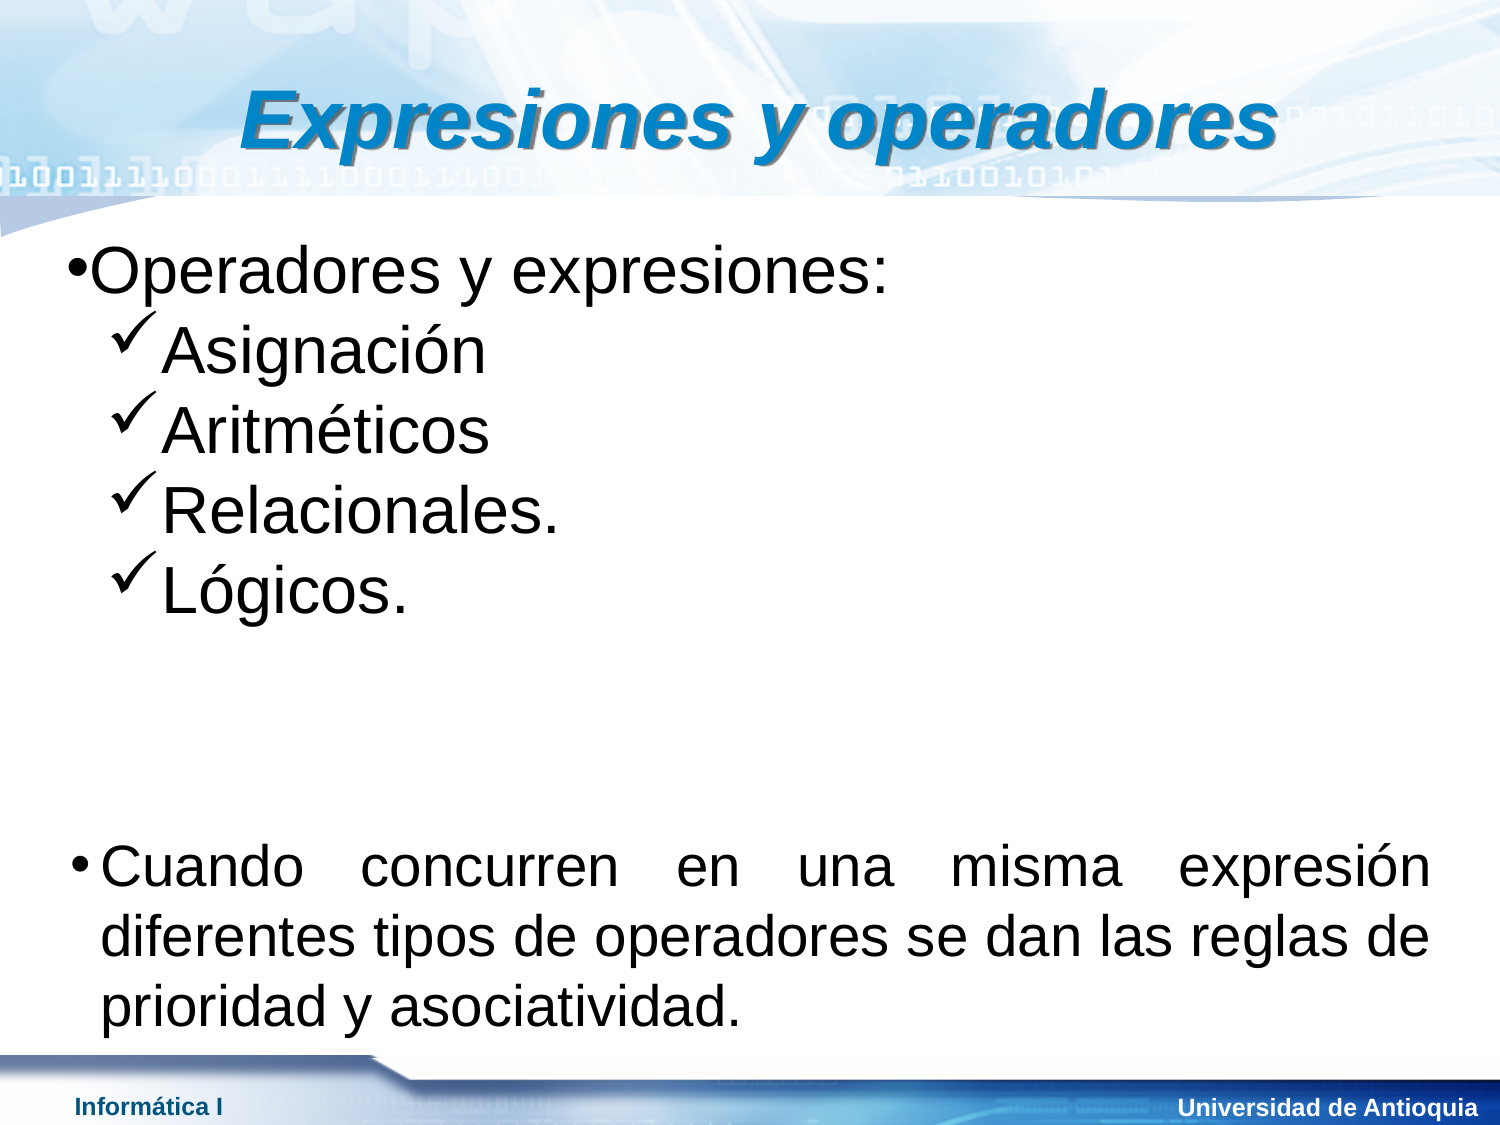

# Expresiones y operadores
Operadores y expresiones:
Asignación
Aritméticos
Relacionales.
Lógicos.
Cuando concurren en una misma expresión diferentes tipos de operadores se dan las reglas de prioridad y asociatividad.